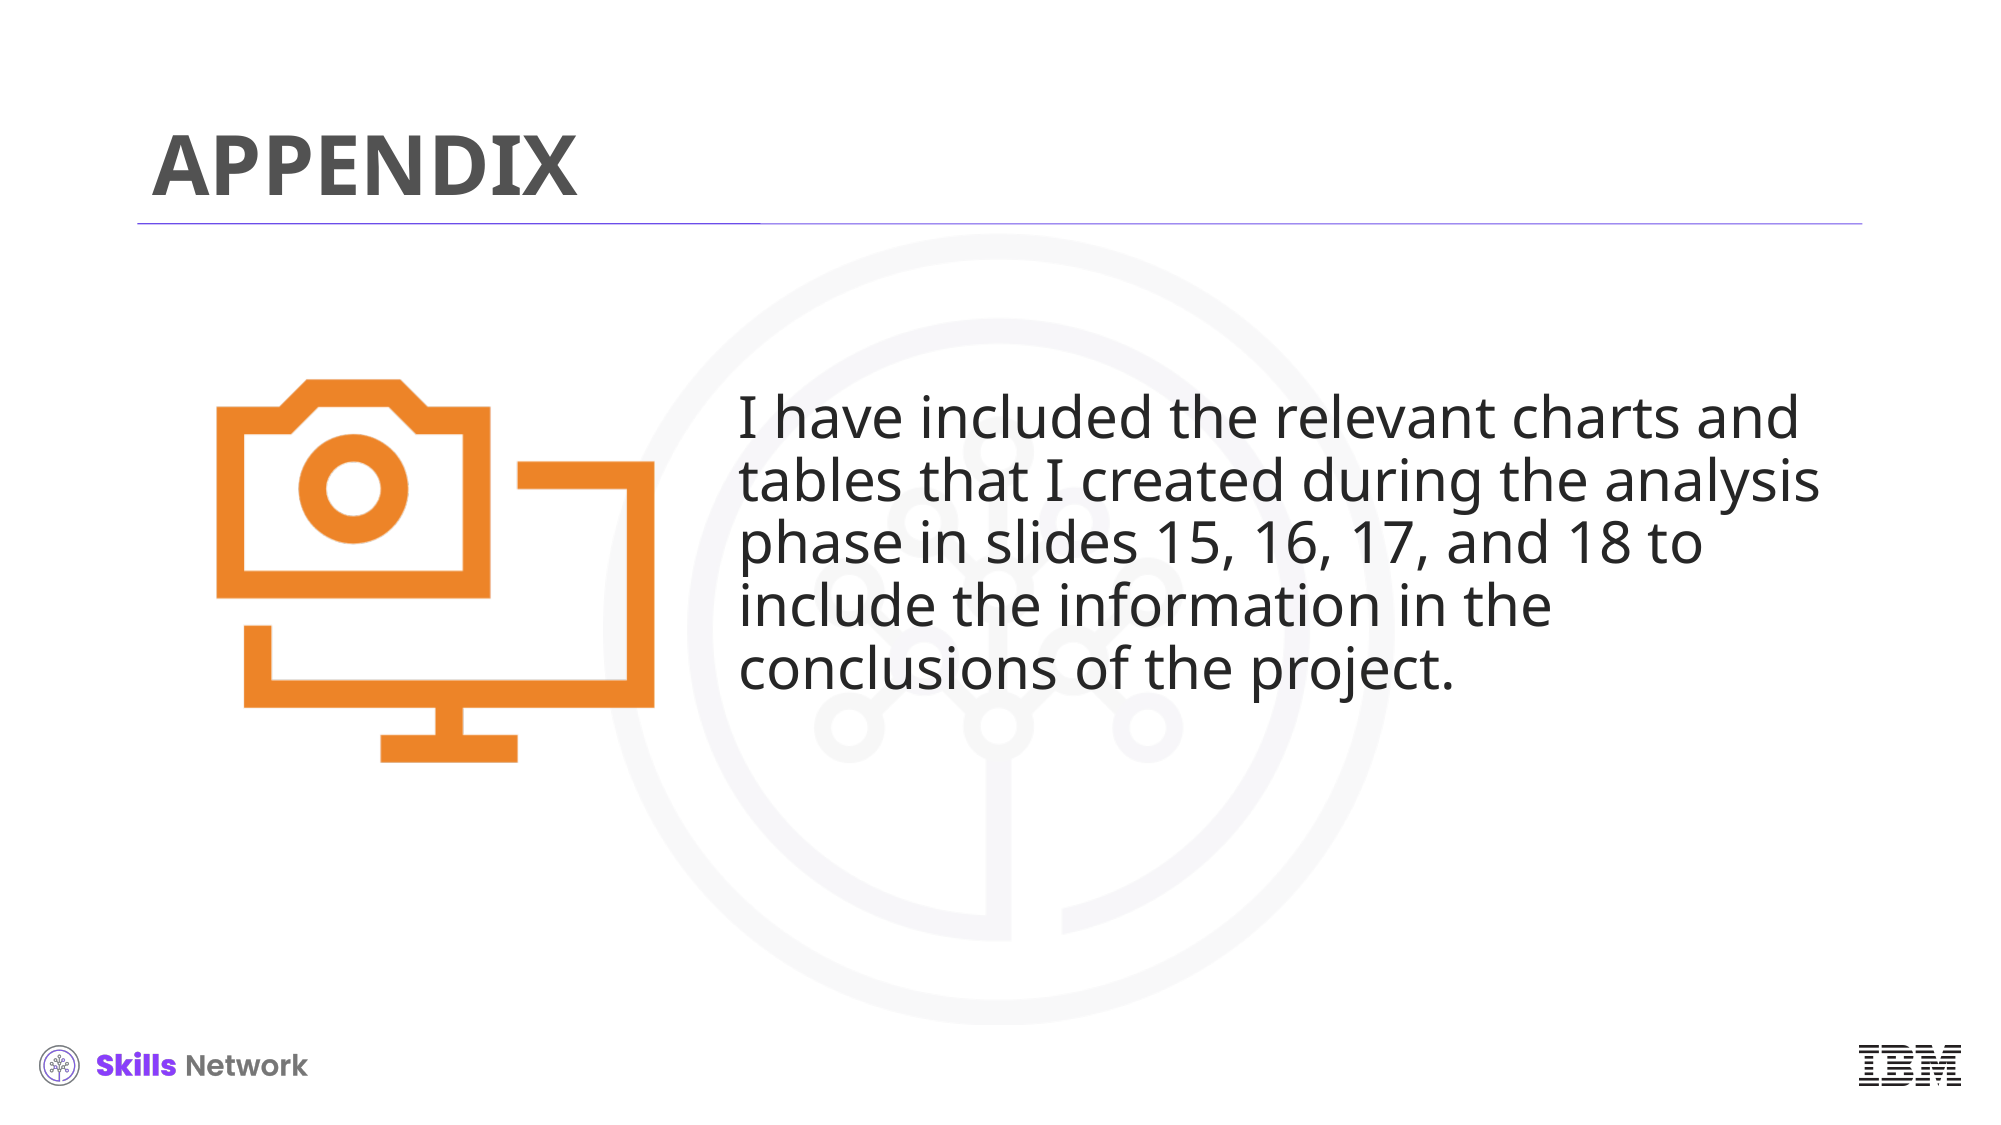

# APPENDIX
I have included the relevant charts and tables that I created during the analysis phase in slides 15, 16, 17, and 18 to include the information in the conclusions of the project.